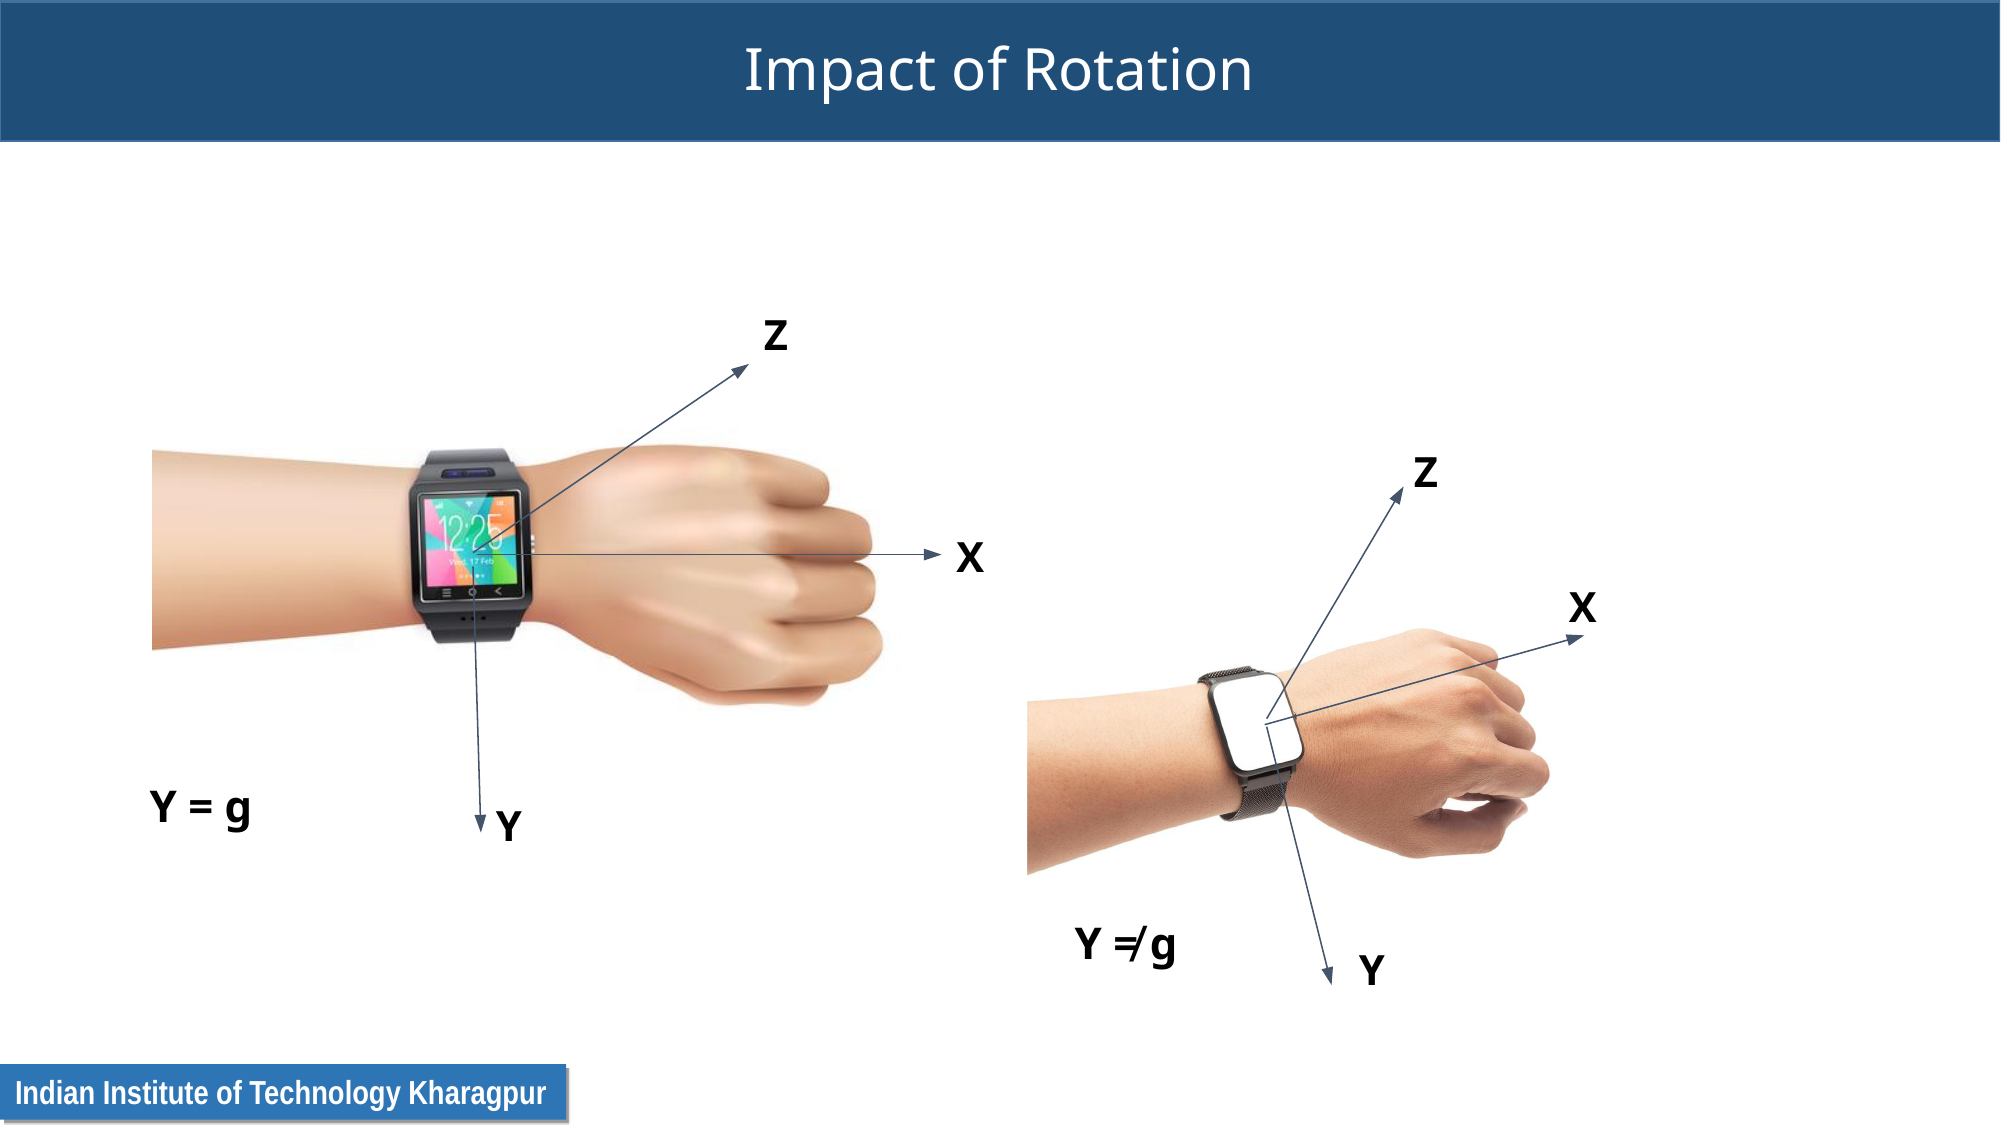

# Impact of Rotation
Z
Z
X
X
Y = g
Y
Y ≠ g
Y